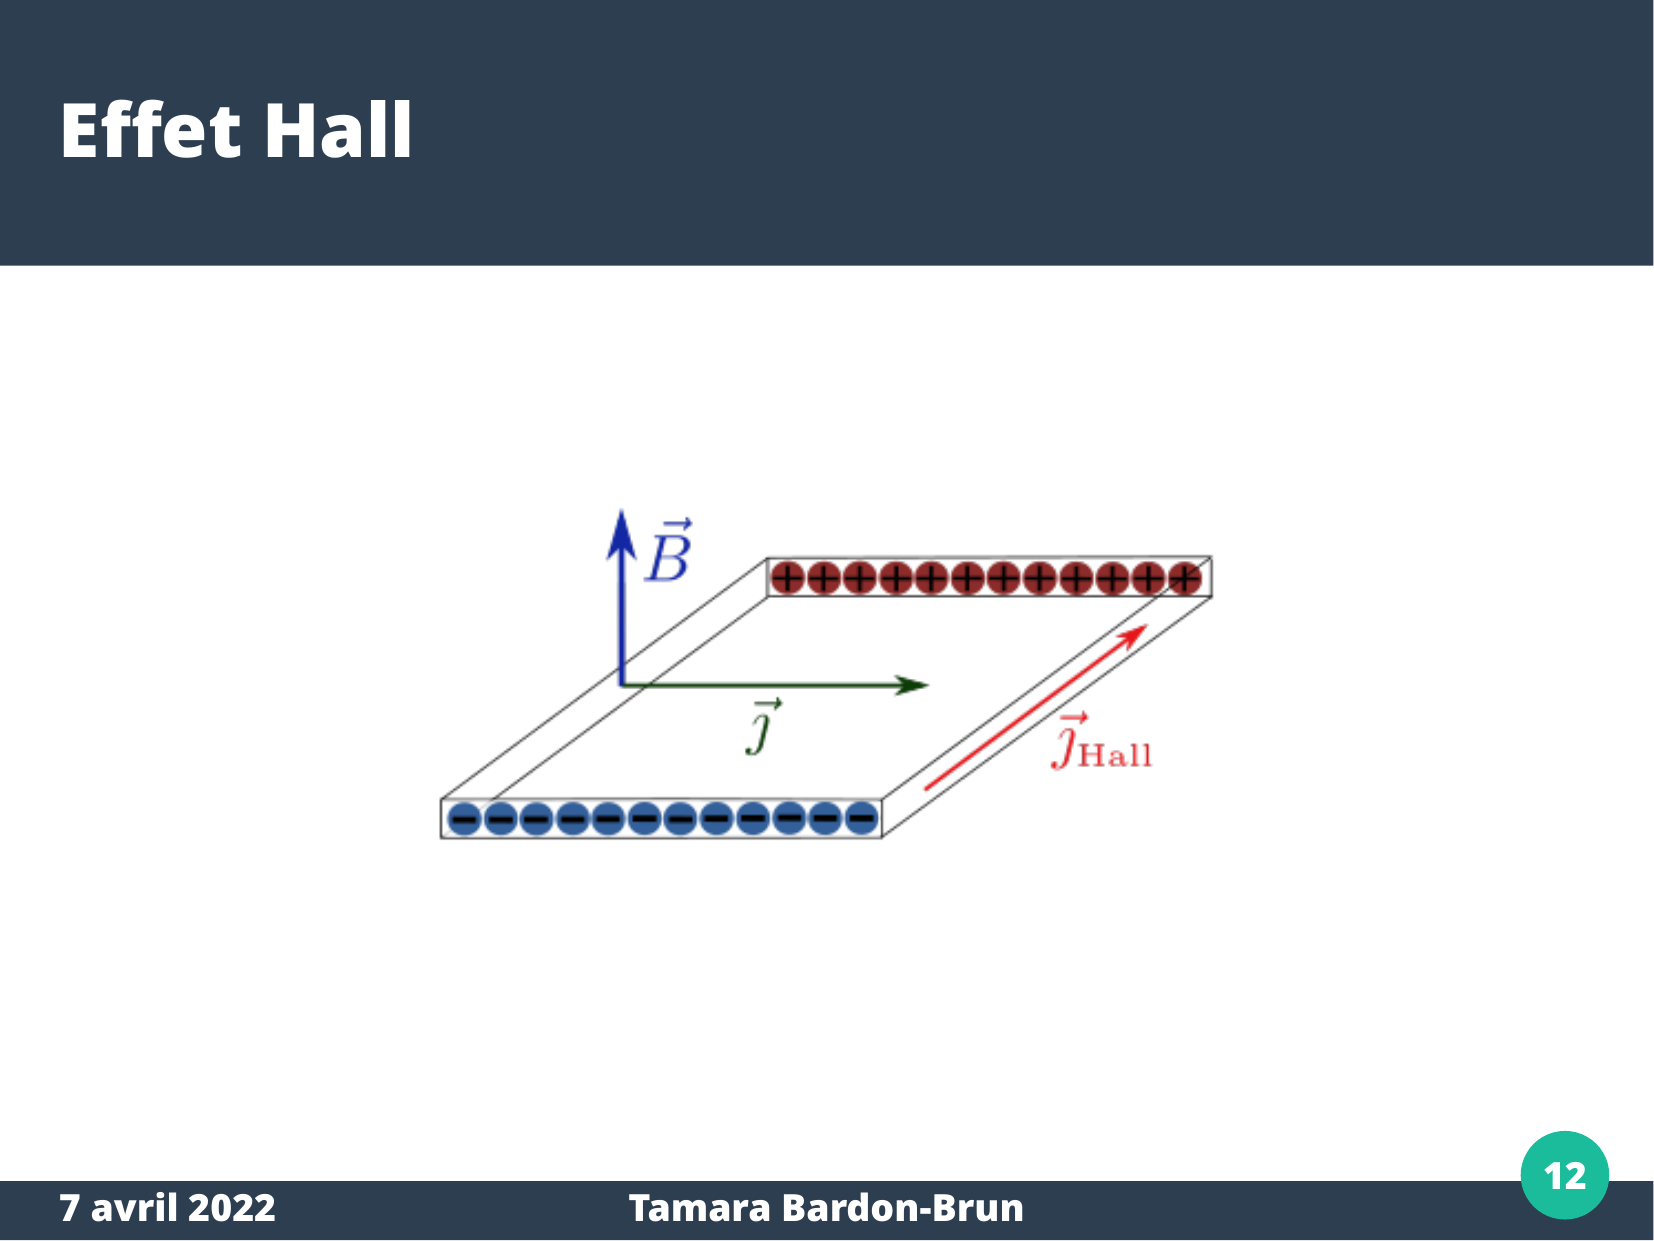

# Effet Hall
12
7 avril 2022
Tamara Bardon-Brun